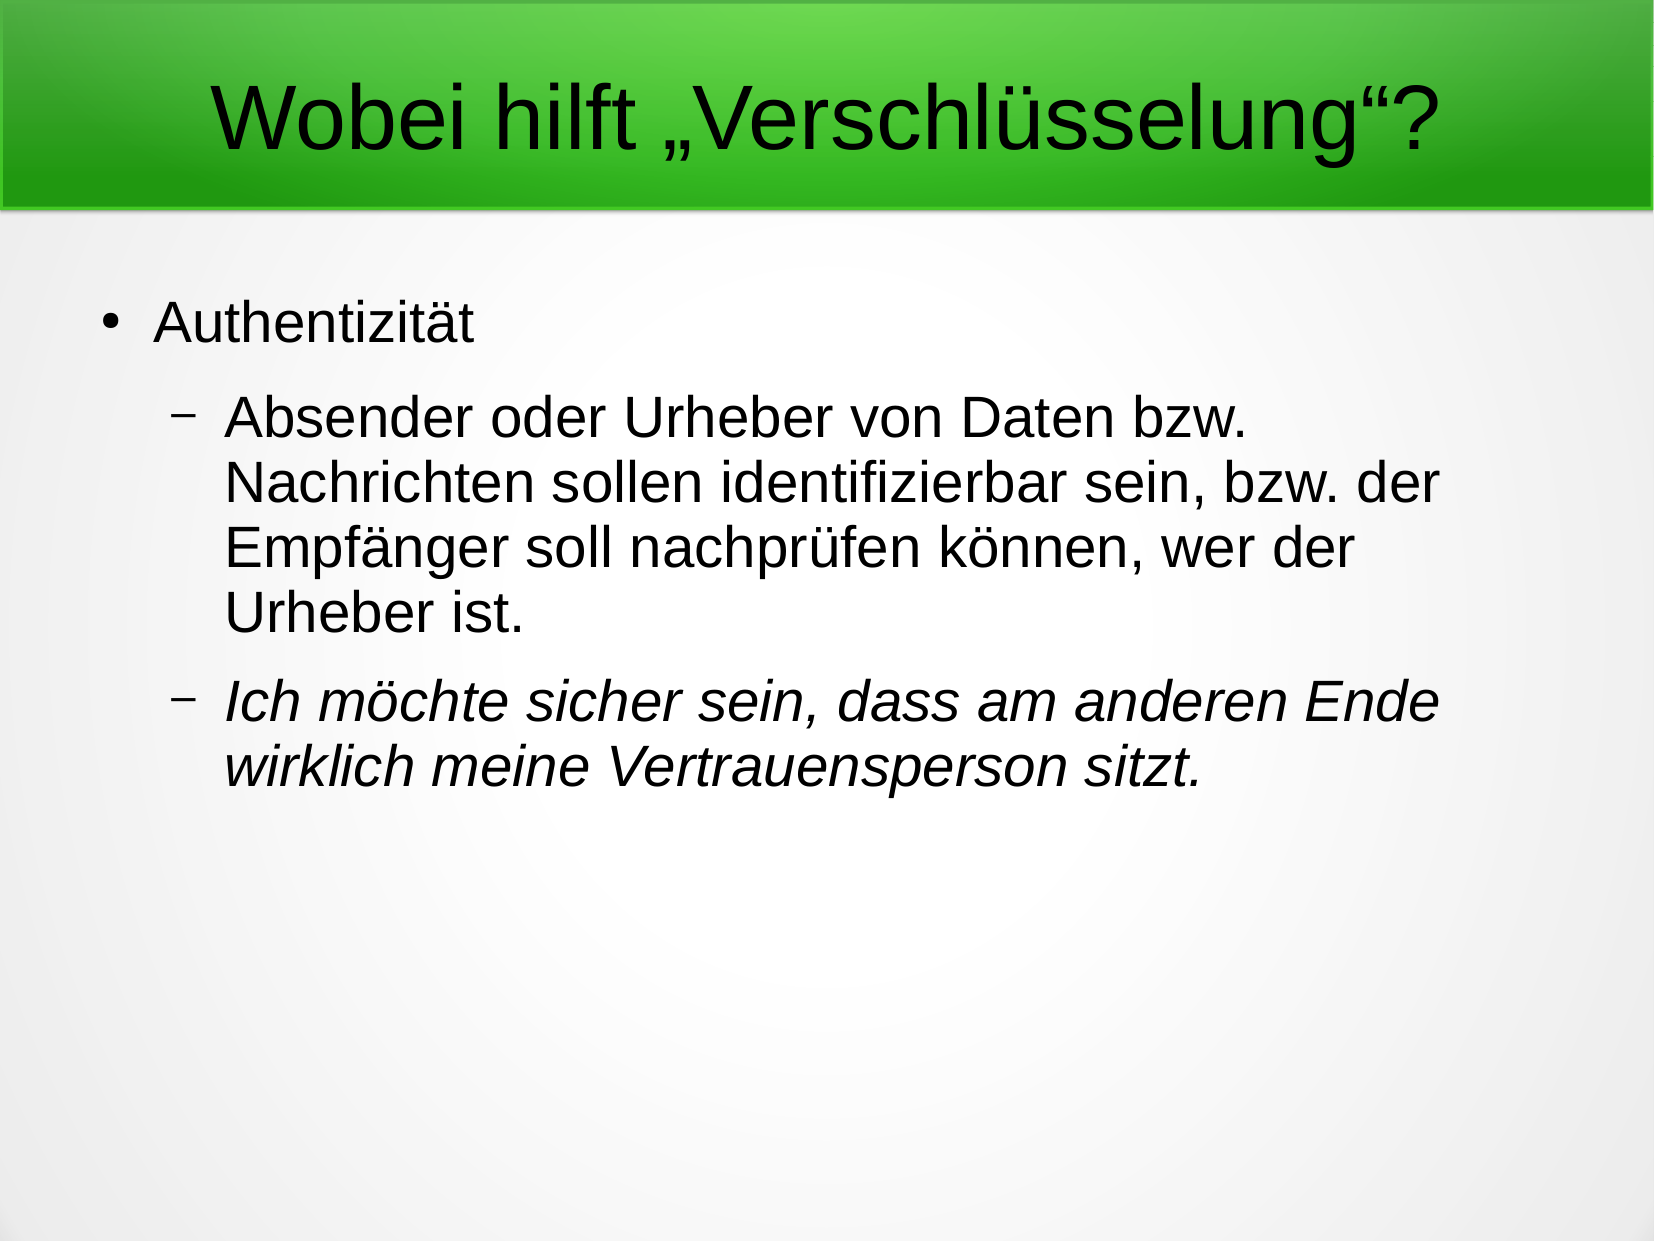

# Wobei hilft „Verschlüsselung“?
Authentizität
Absender oder Urheber von Daten bzw. Nachrichten sollen identifizierbar sein, bzw. der Empfänger soll nachprüfen können, wer der Urheber ist.
Ich möchte sicher sein, dass am anderen Ende wirklich meine Vertrauensperson sitzt.